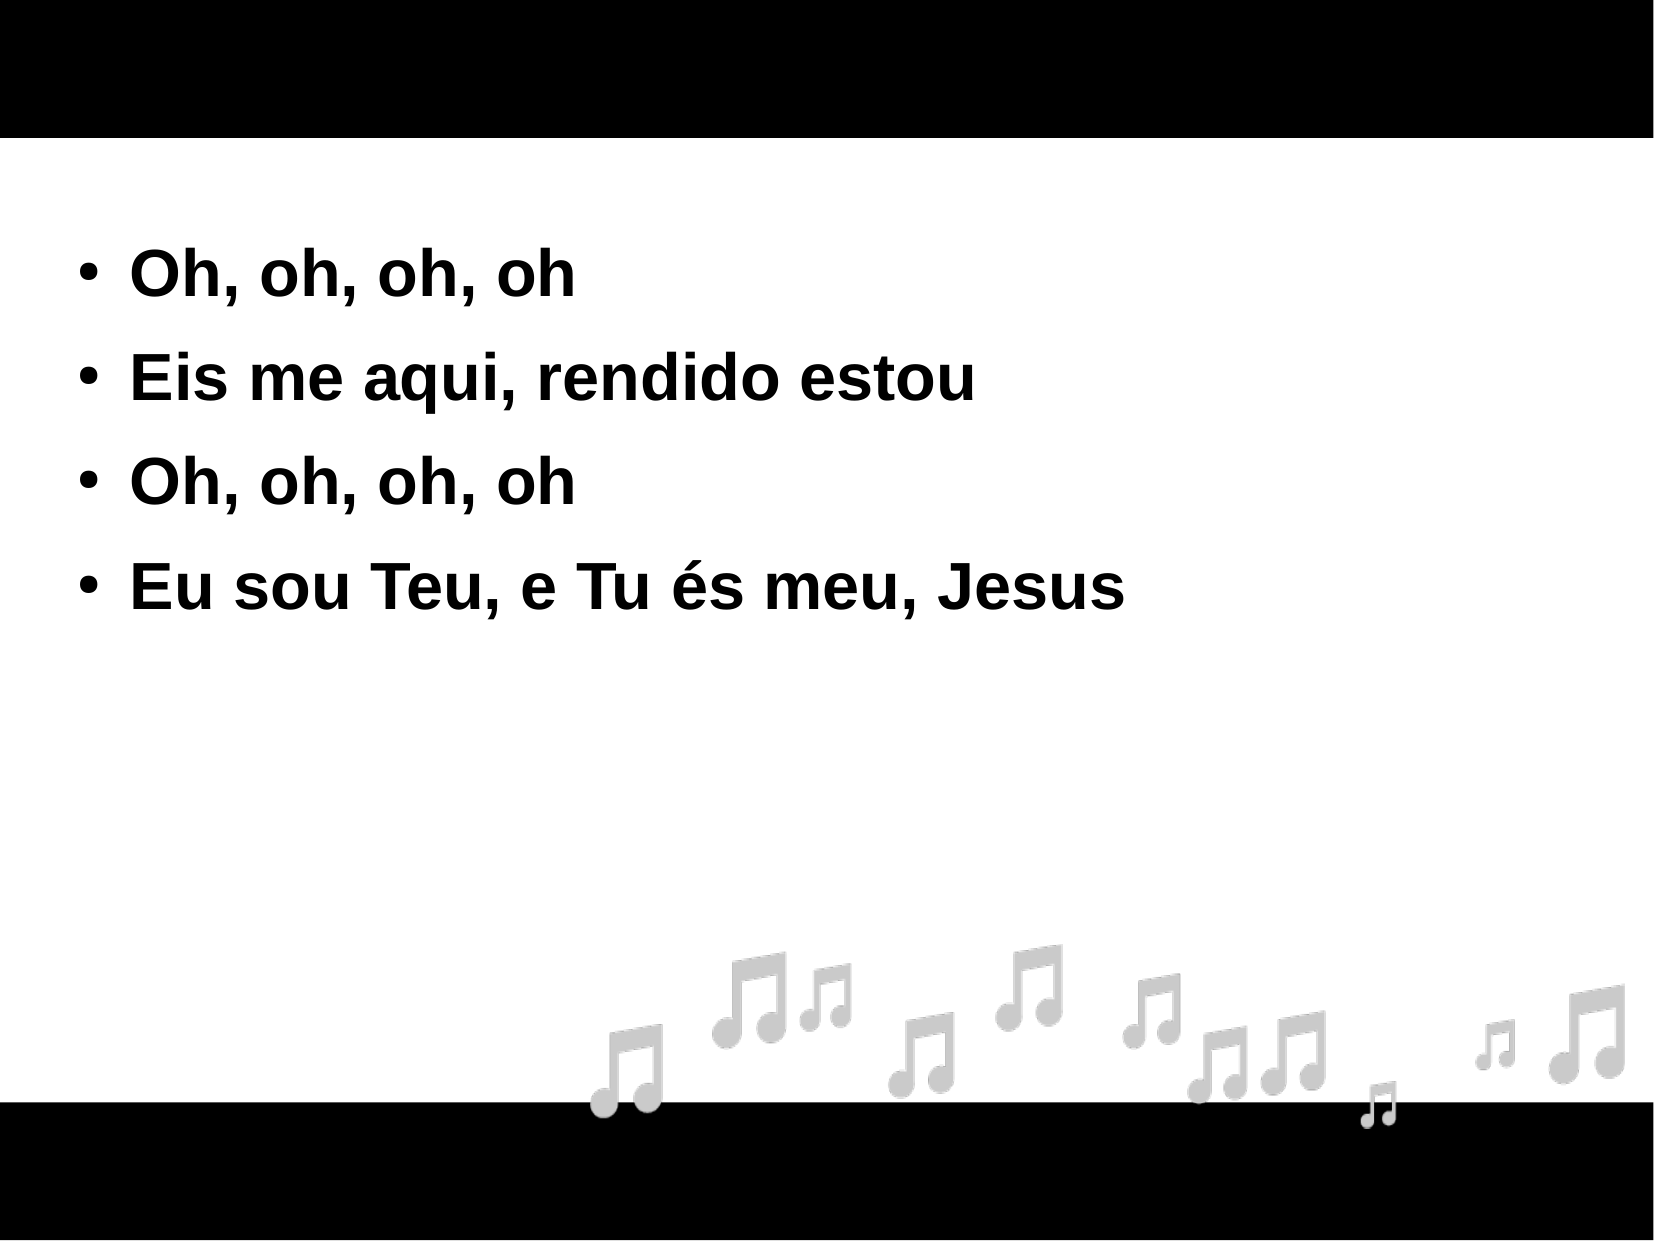

# Oh, oh, oh, oh
Eis me aqui, rendido estou
Oh, oh, oh, oh
Eu sou Teu, e Tu és meu, Jesus